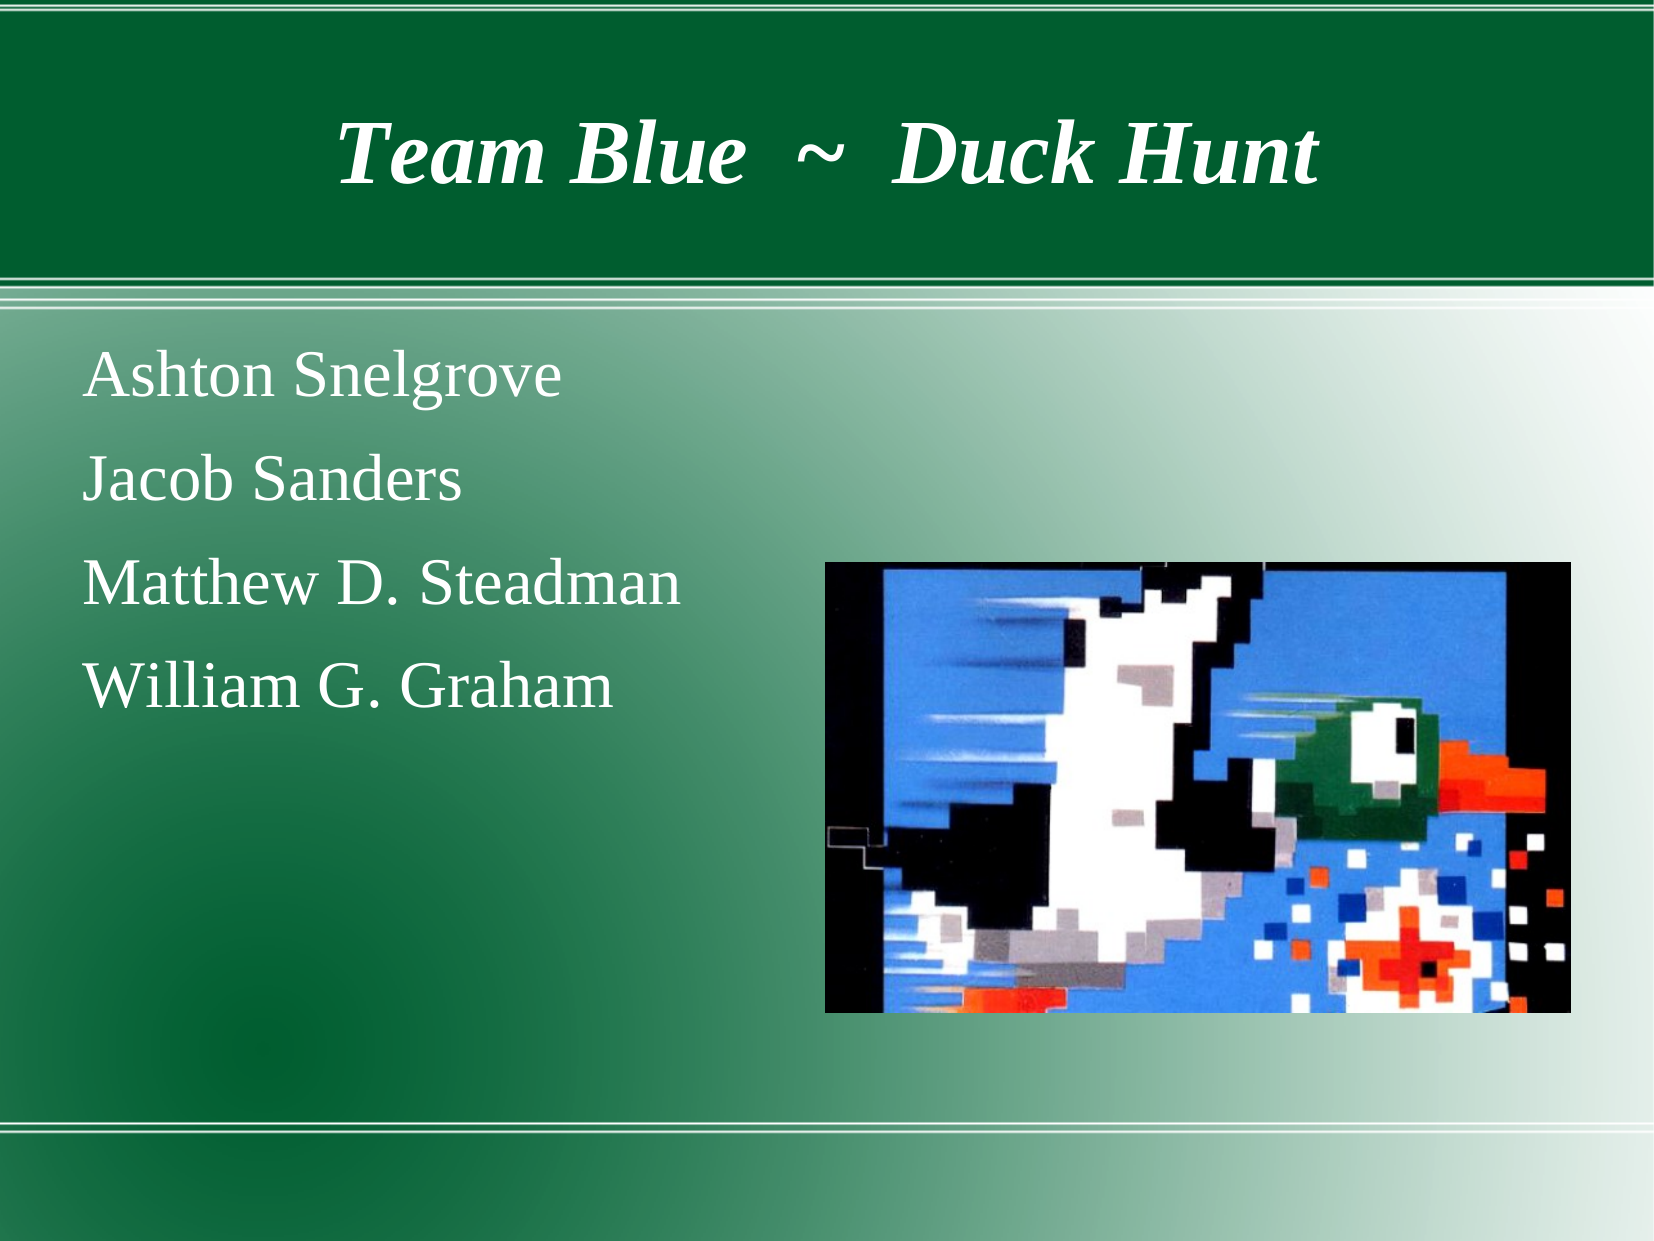

# Team Blue ~ Duck Hunt
Ashton Snelgrove
Jacob Sanders
Matthew D. Steadman
William G. Graham